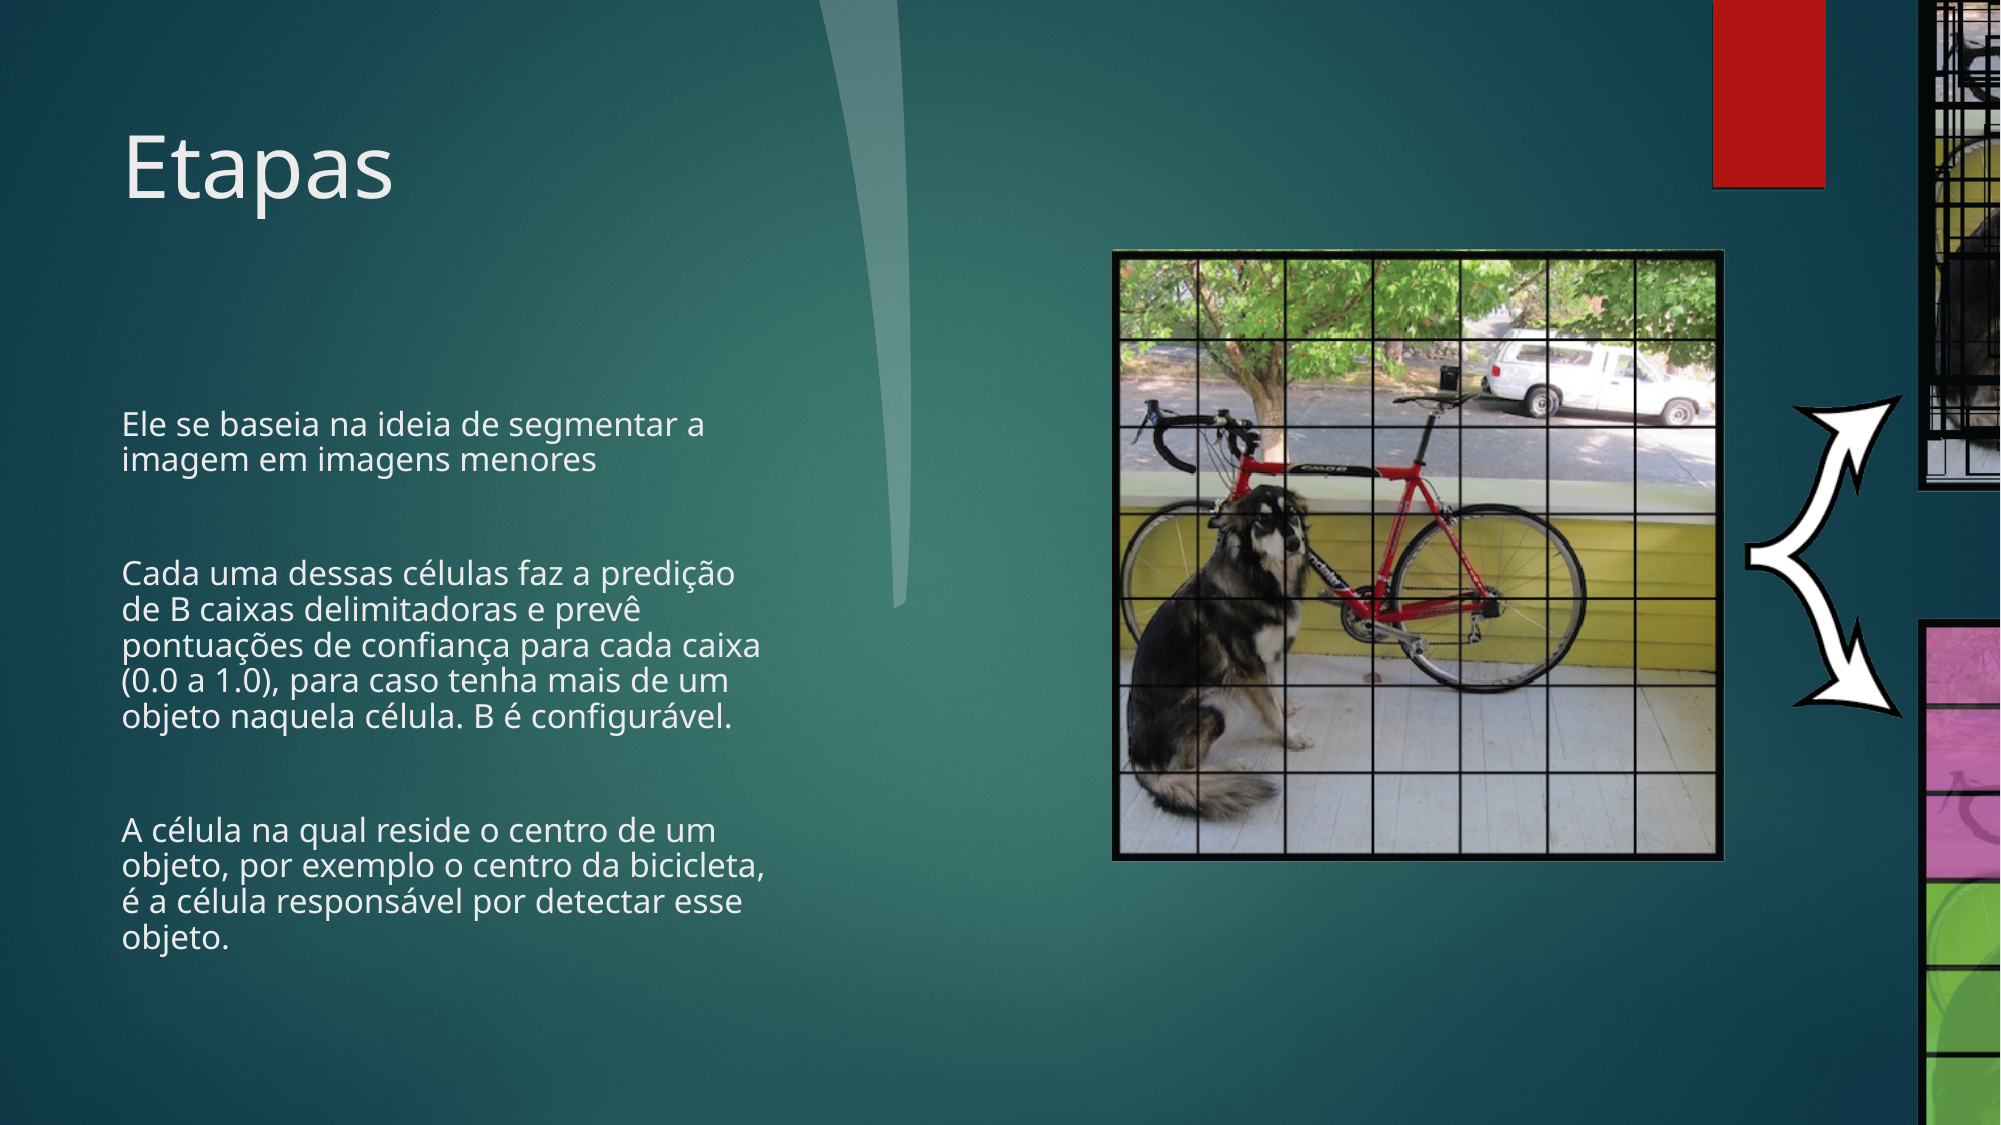

# Etapas
Ele se baseia na ideia de segmentar a imagem em imagens menores
Cada uma dessas células faz a predição de B caixas delimitadoras e prevê pontuações de confiança para cada caixa (0.0 a 1.0), para caso tenha mais de um objeto naquela célula. B é configurável.
A célula na qual reside o centro de um objeto, por exemplo o centro da bicicleta, é a célula responsável por detectar esse objeto.